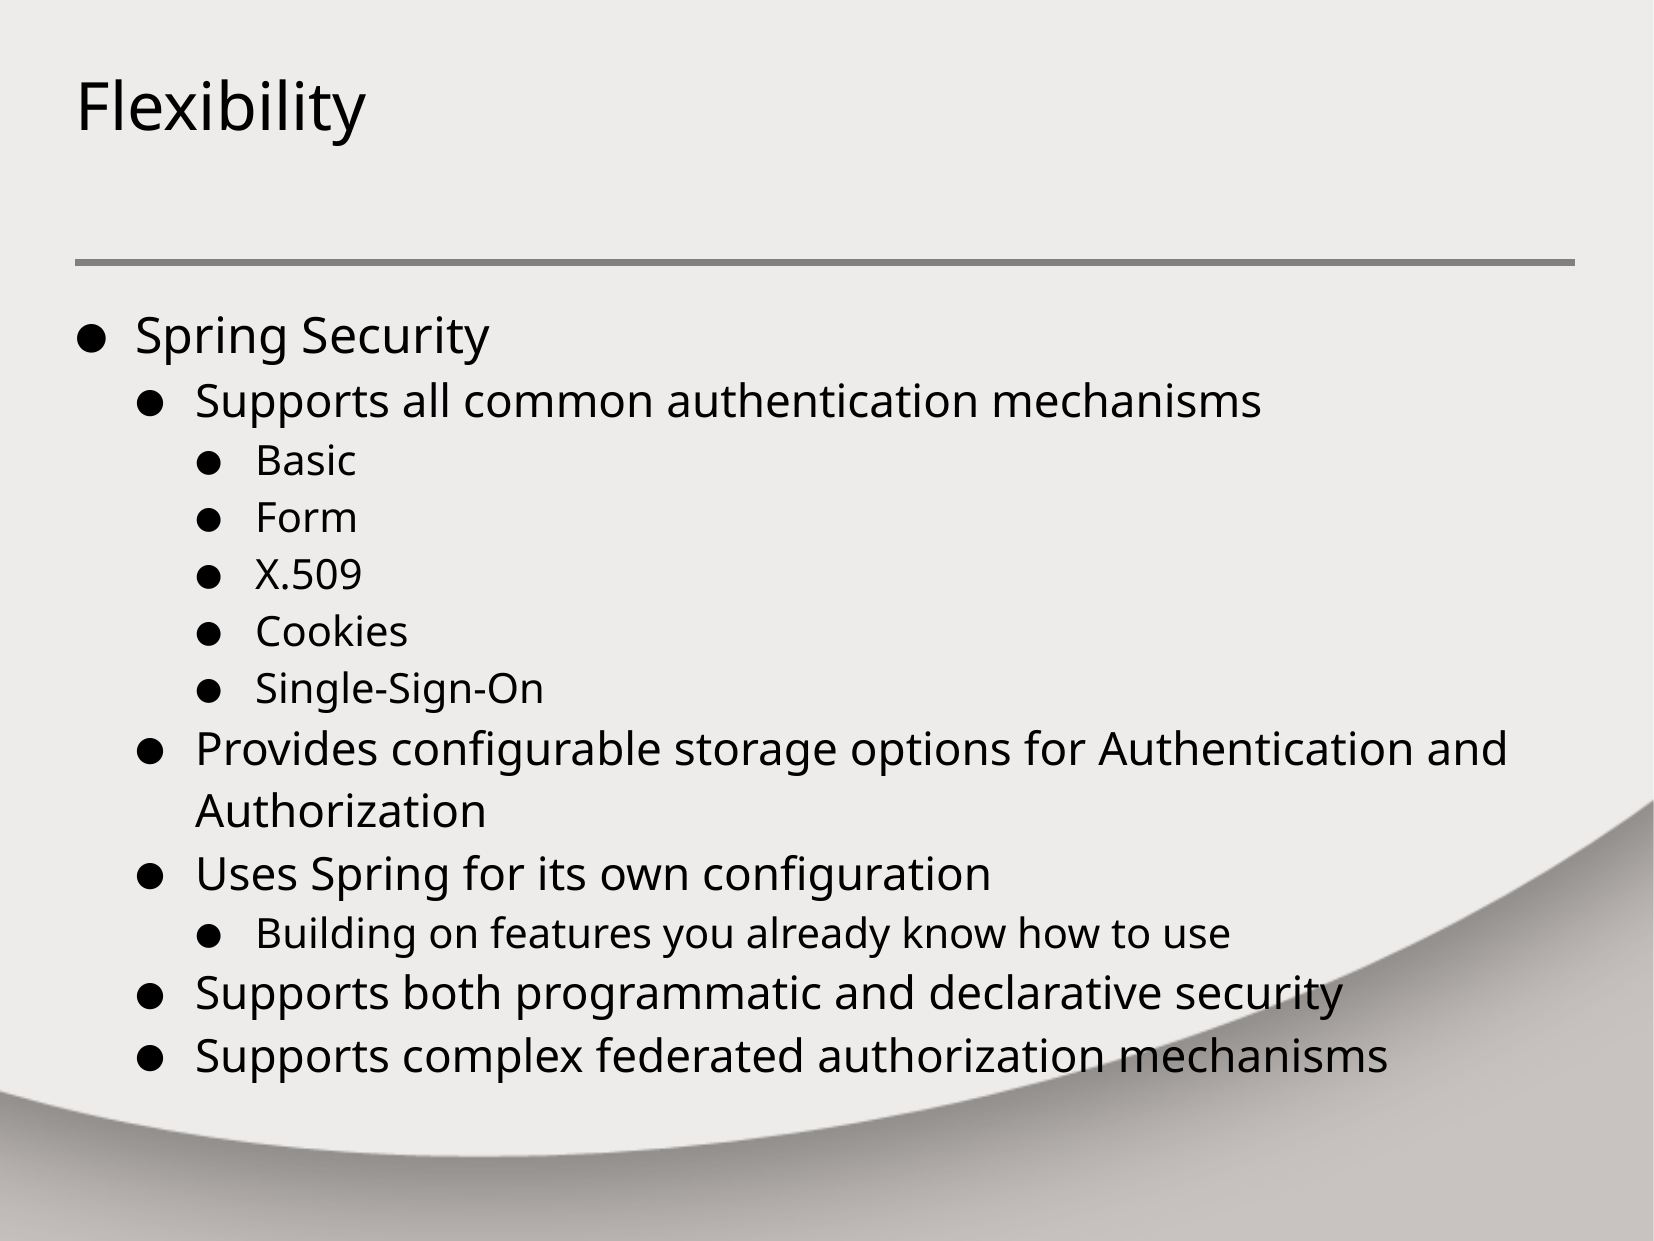

# Flexibility
Spring Security
Supports all common authentication mechanisms
Basic
Form
X.509
Cookies
Single-Sign-On
Provides configurable storage options for Authentication and Authorization
Uses Spring for its own configuration
Building on features you already know how to use
Supports both programmatic and declarative security
Supports complex federated authorization mechanisms